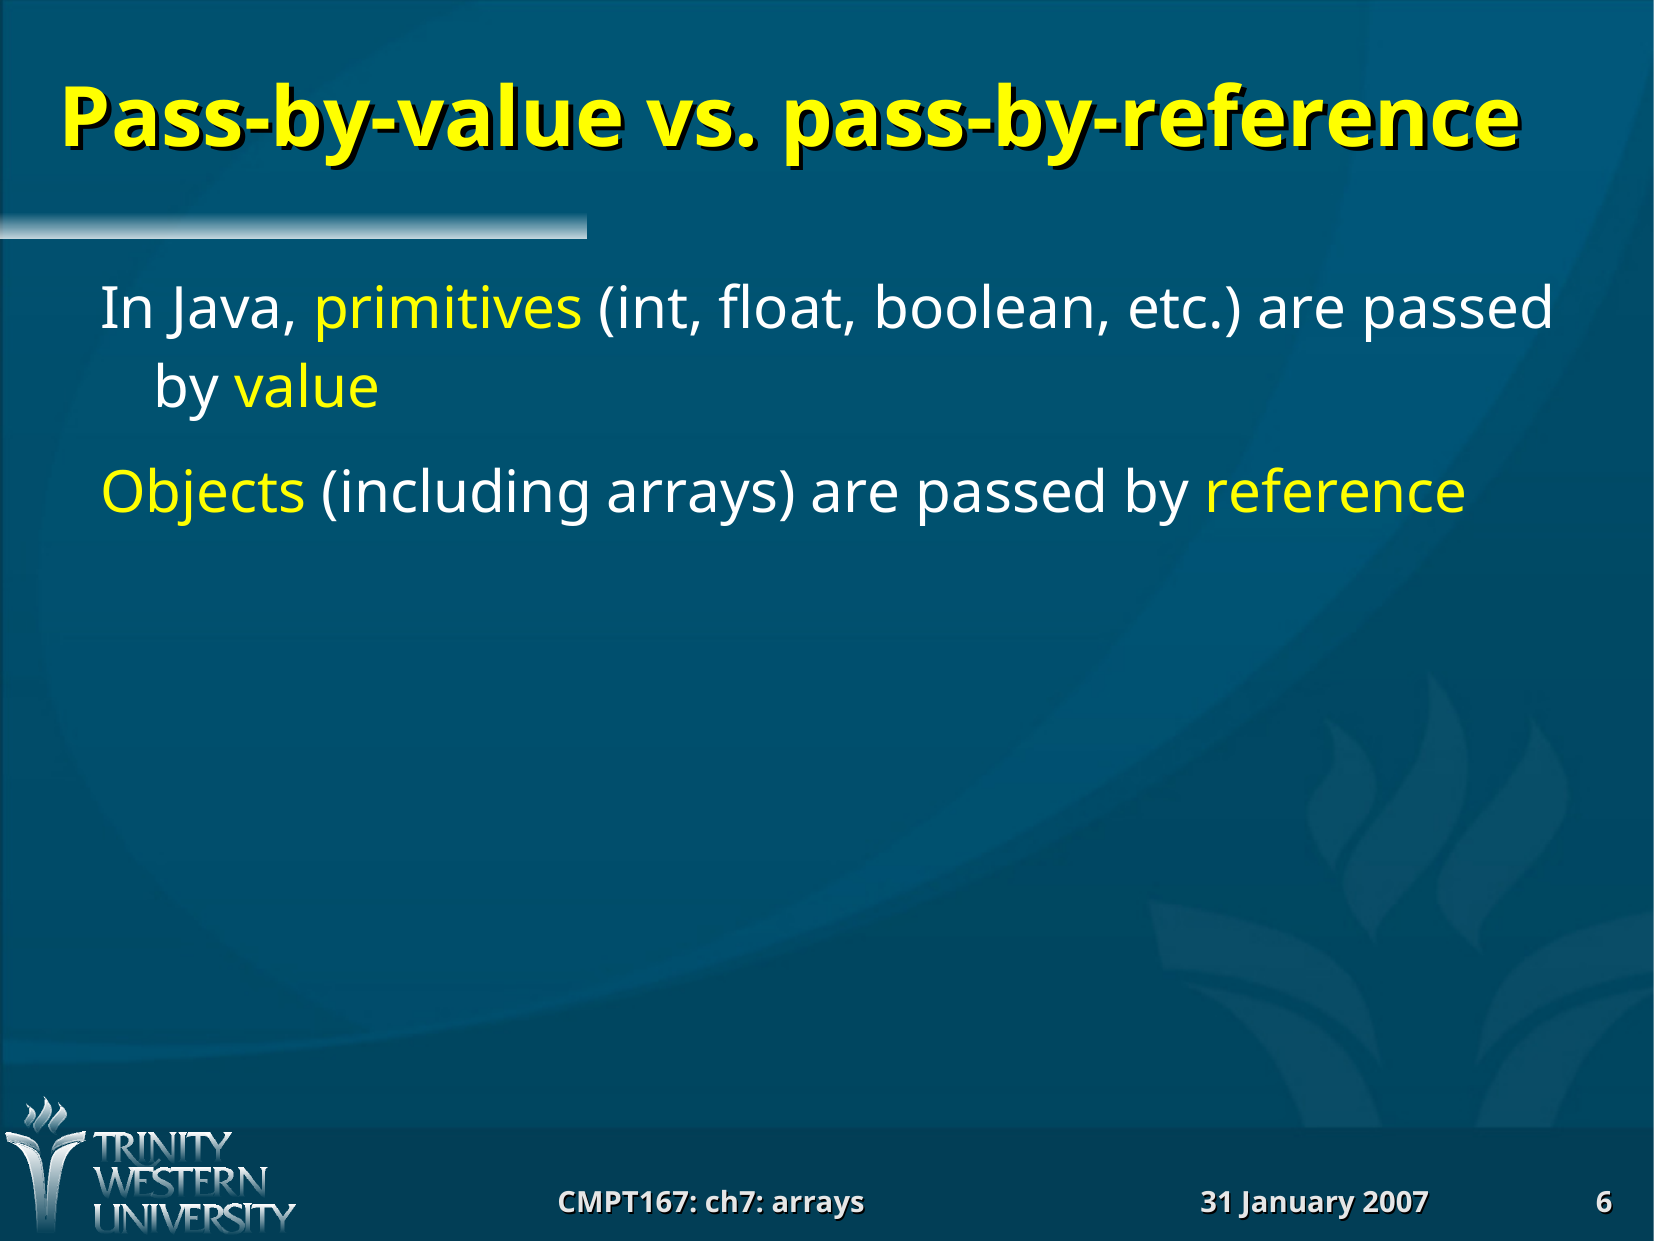

# Pass-by-value vs. pass-by-reference
In Java, primitives (int, float, boolean, etc.) are passed by value
Objects (including arrays) are passed by reference
CMPT167: ch7: arrays
31 January 2007
6